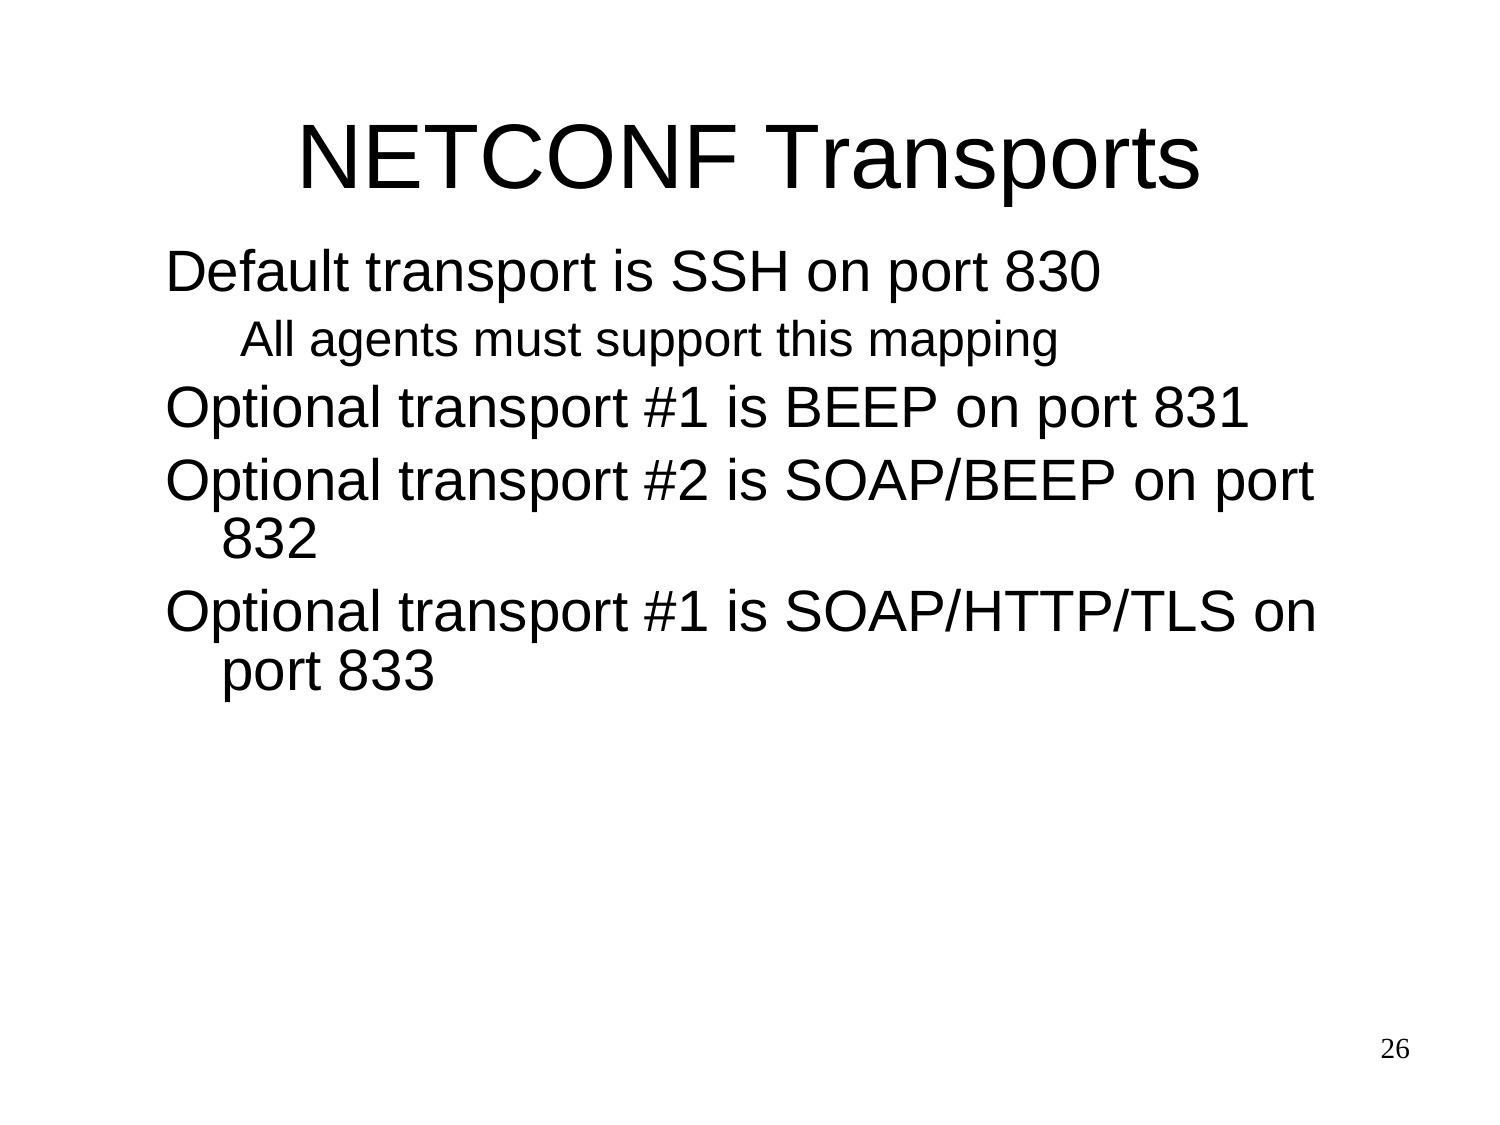

# NETCONF Transports
Default transport is SSH on port 830
All agents must support this mapping
Optional transport #1 is BEEP on port 831
Optional transport #2 is SOAP/BEEP on port 832
Optional transport #1 is SOAP/HTTP/TLS on port 833
26